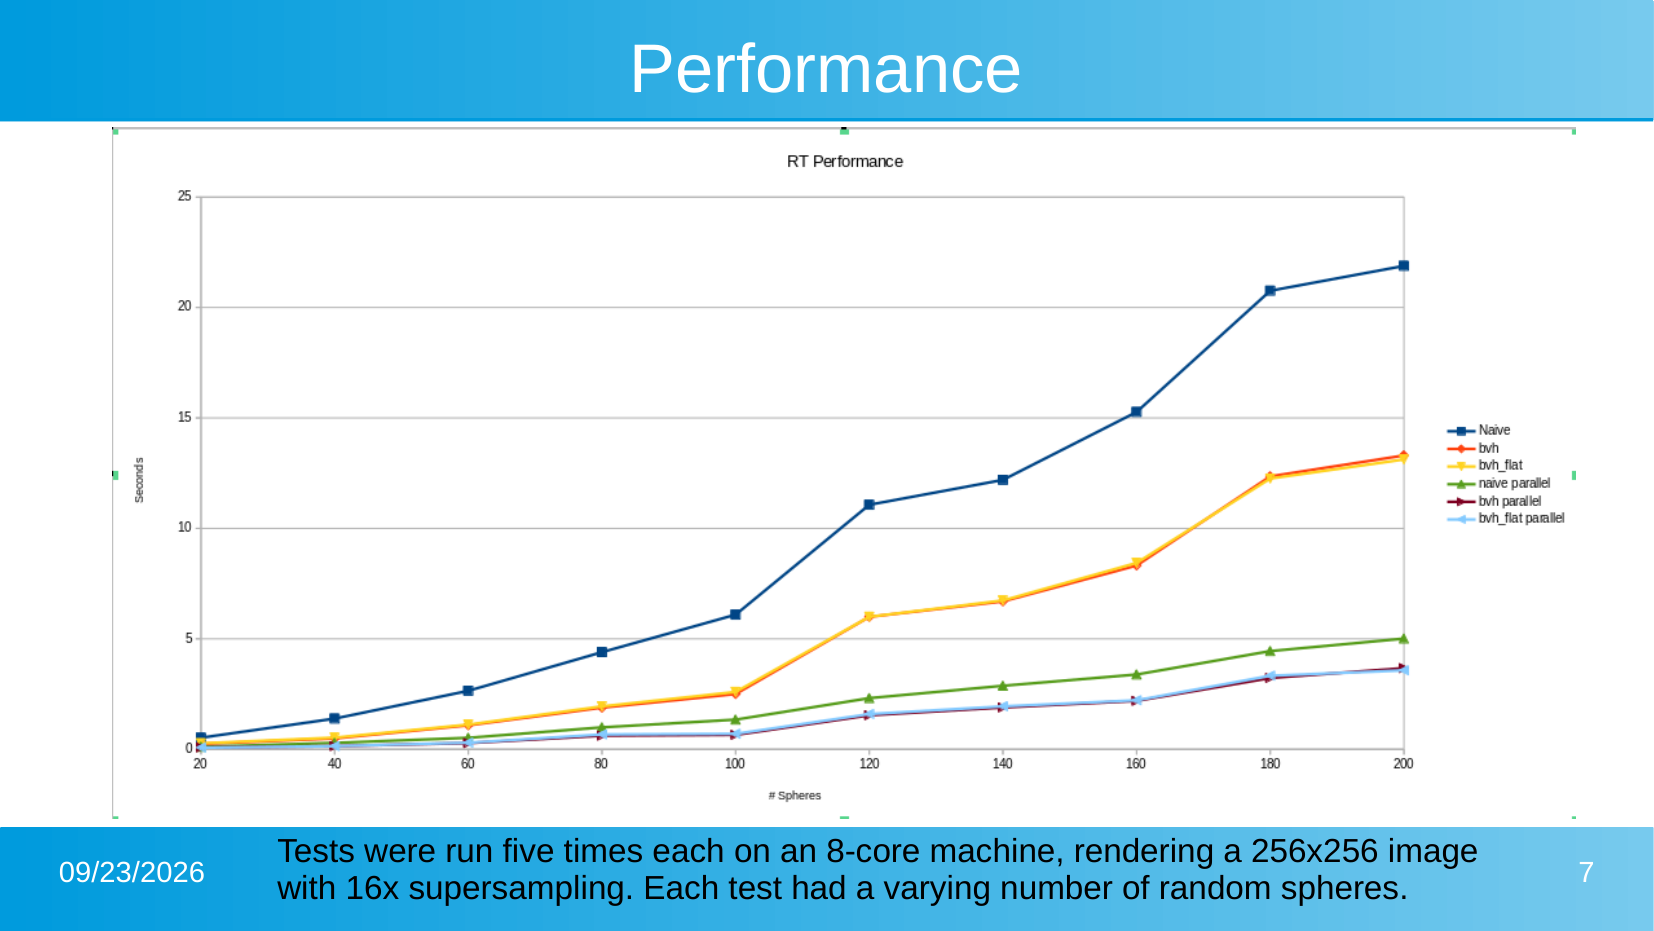

# Performance
Tests were run five times each on an 8-core machine, rendering a 256x256 image with 16x supersampling. Each test had a varying number of random spheres.
7